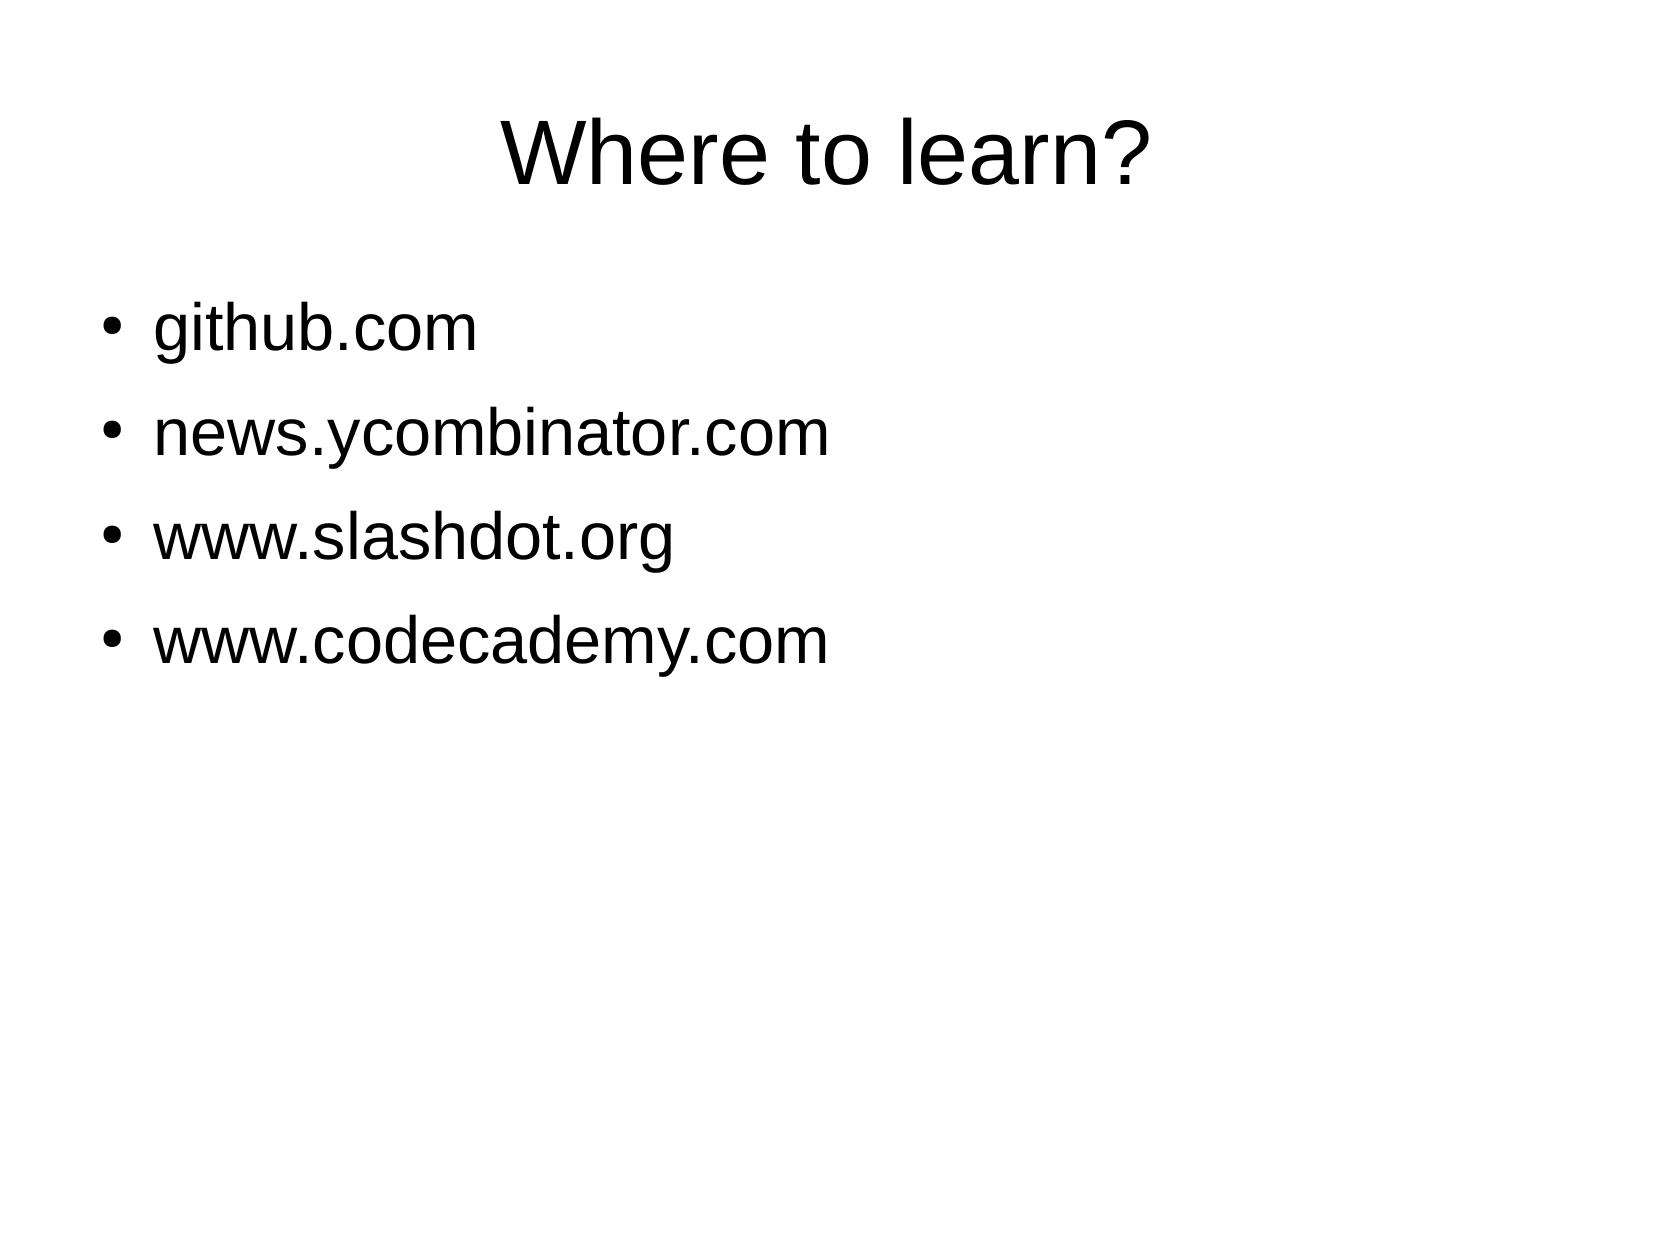

# Where to learn?
github.com
news.ycombinator.com
www.slashdot.org
www.codecademy.com